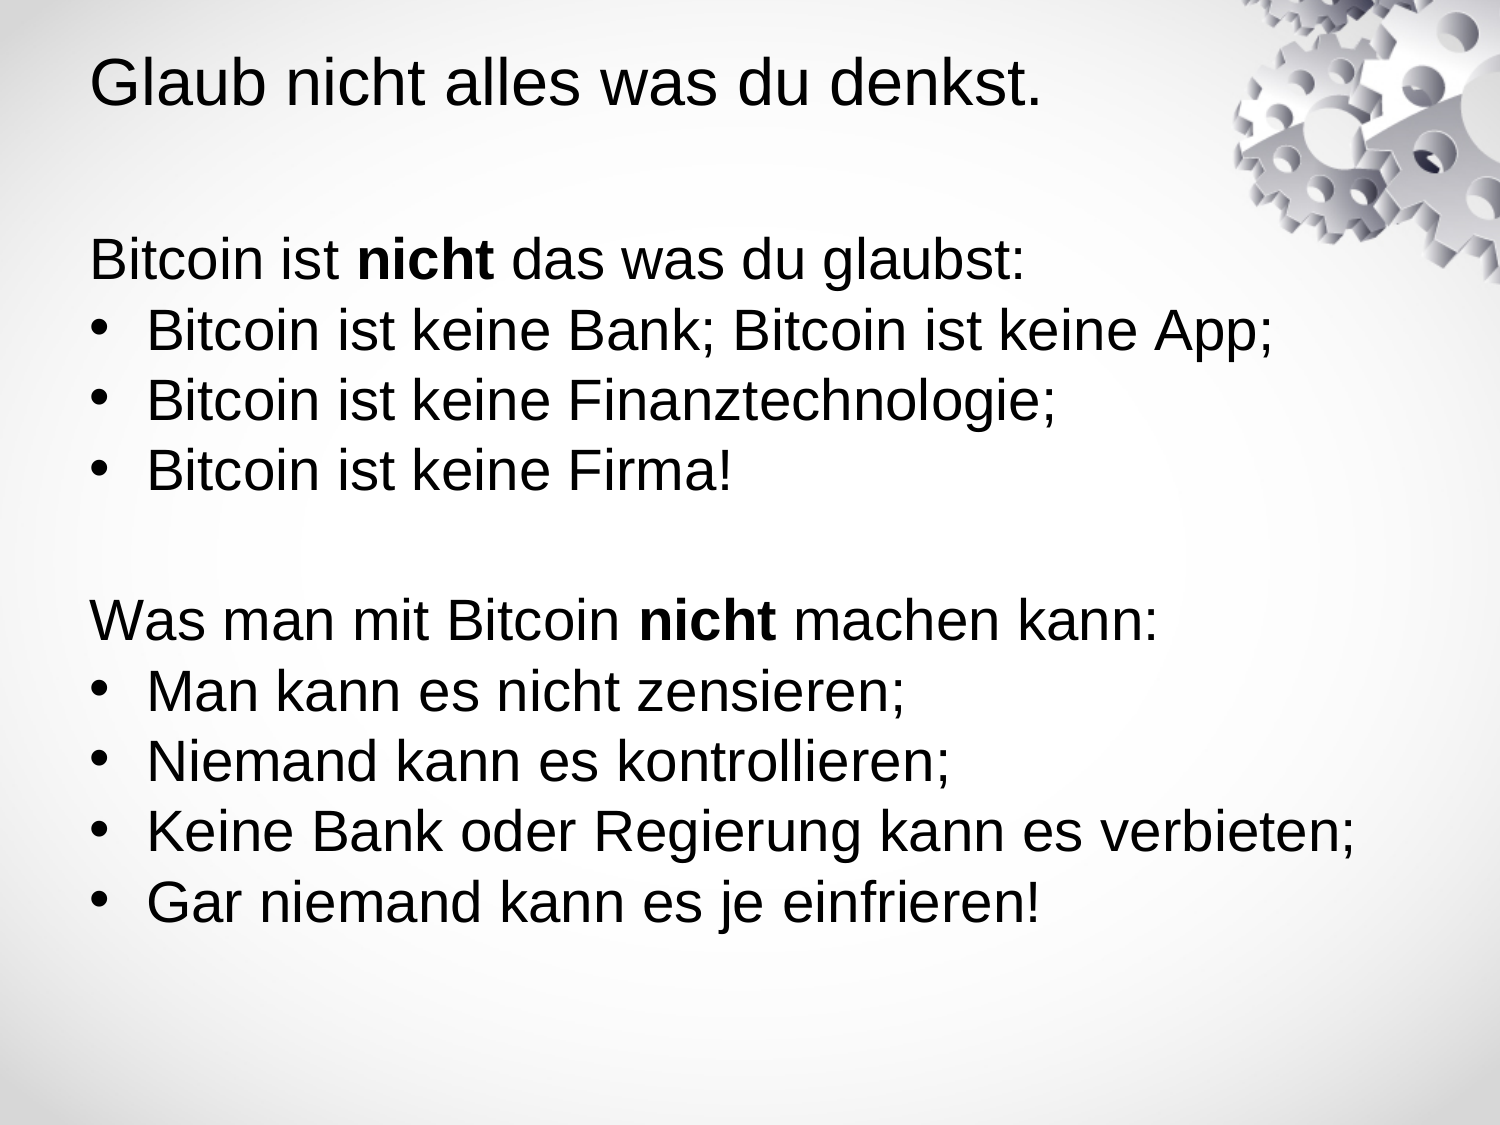

# Glaub nicht alles was du denkst.
Bitcoin ist nicht das was du glaubst:
Bitcoin ist keine Bank; Bitcoin ist keine App;
Bitcoin ist keine Finanztechnologie;
Bitcoin ist keine Firma!
Was man mit Bitcoin nicht machen kann:
Man kann es nicht zensieren;
Niemand kann es kontrollieren;
Keine Bank oder Regierung kann es verbieten;
Gar niemand kann es je einfrieren!